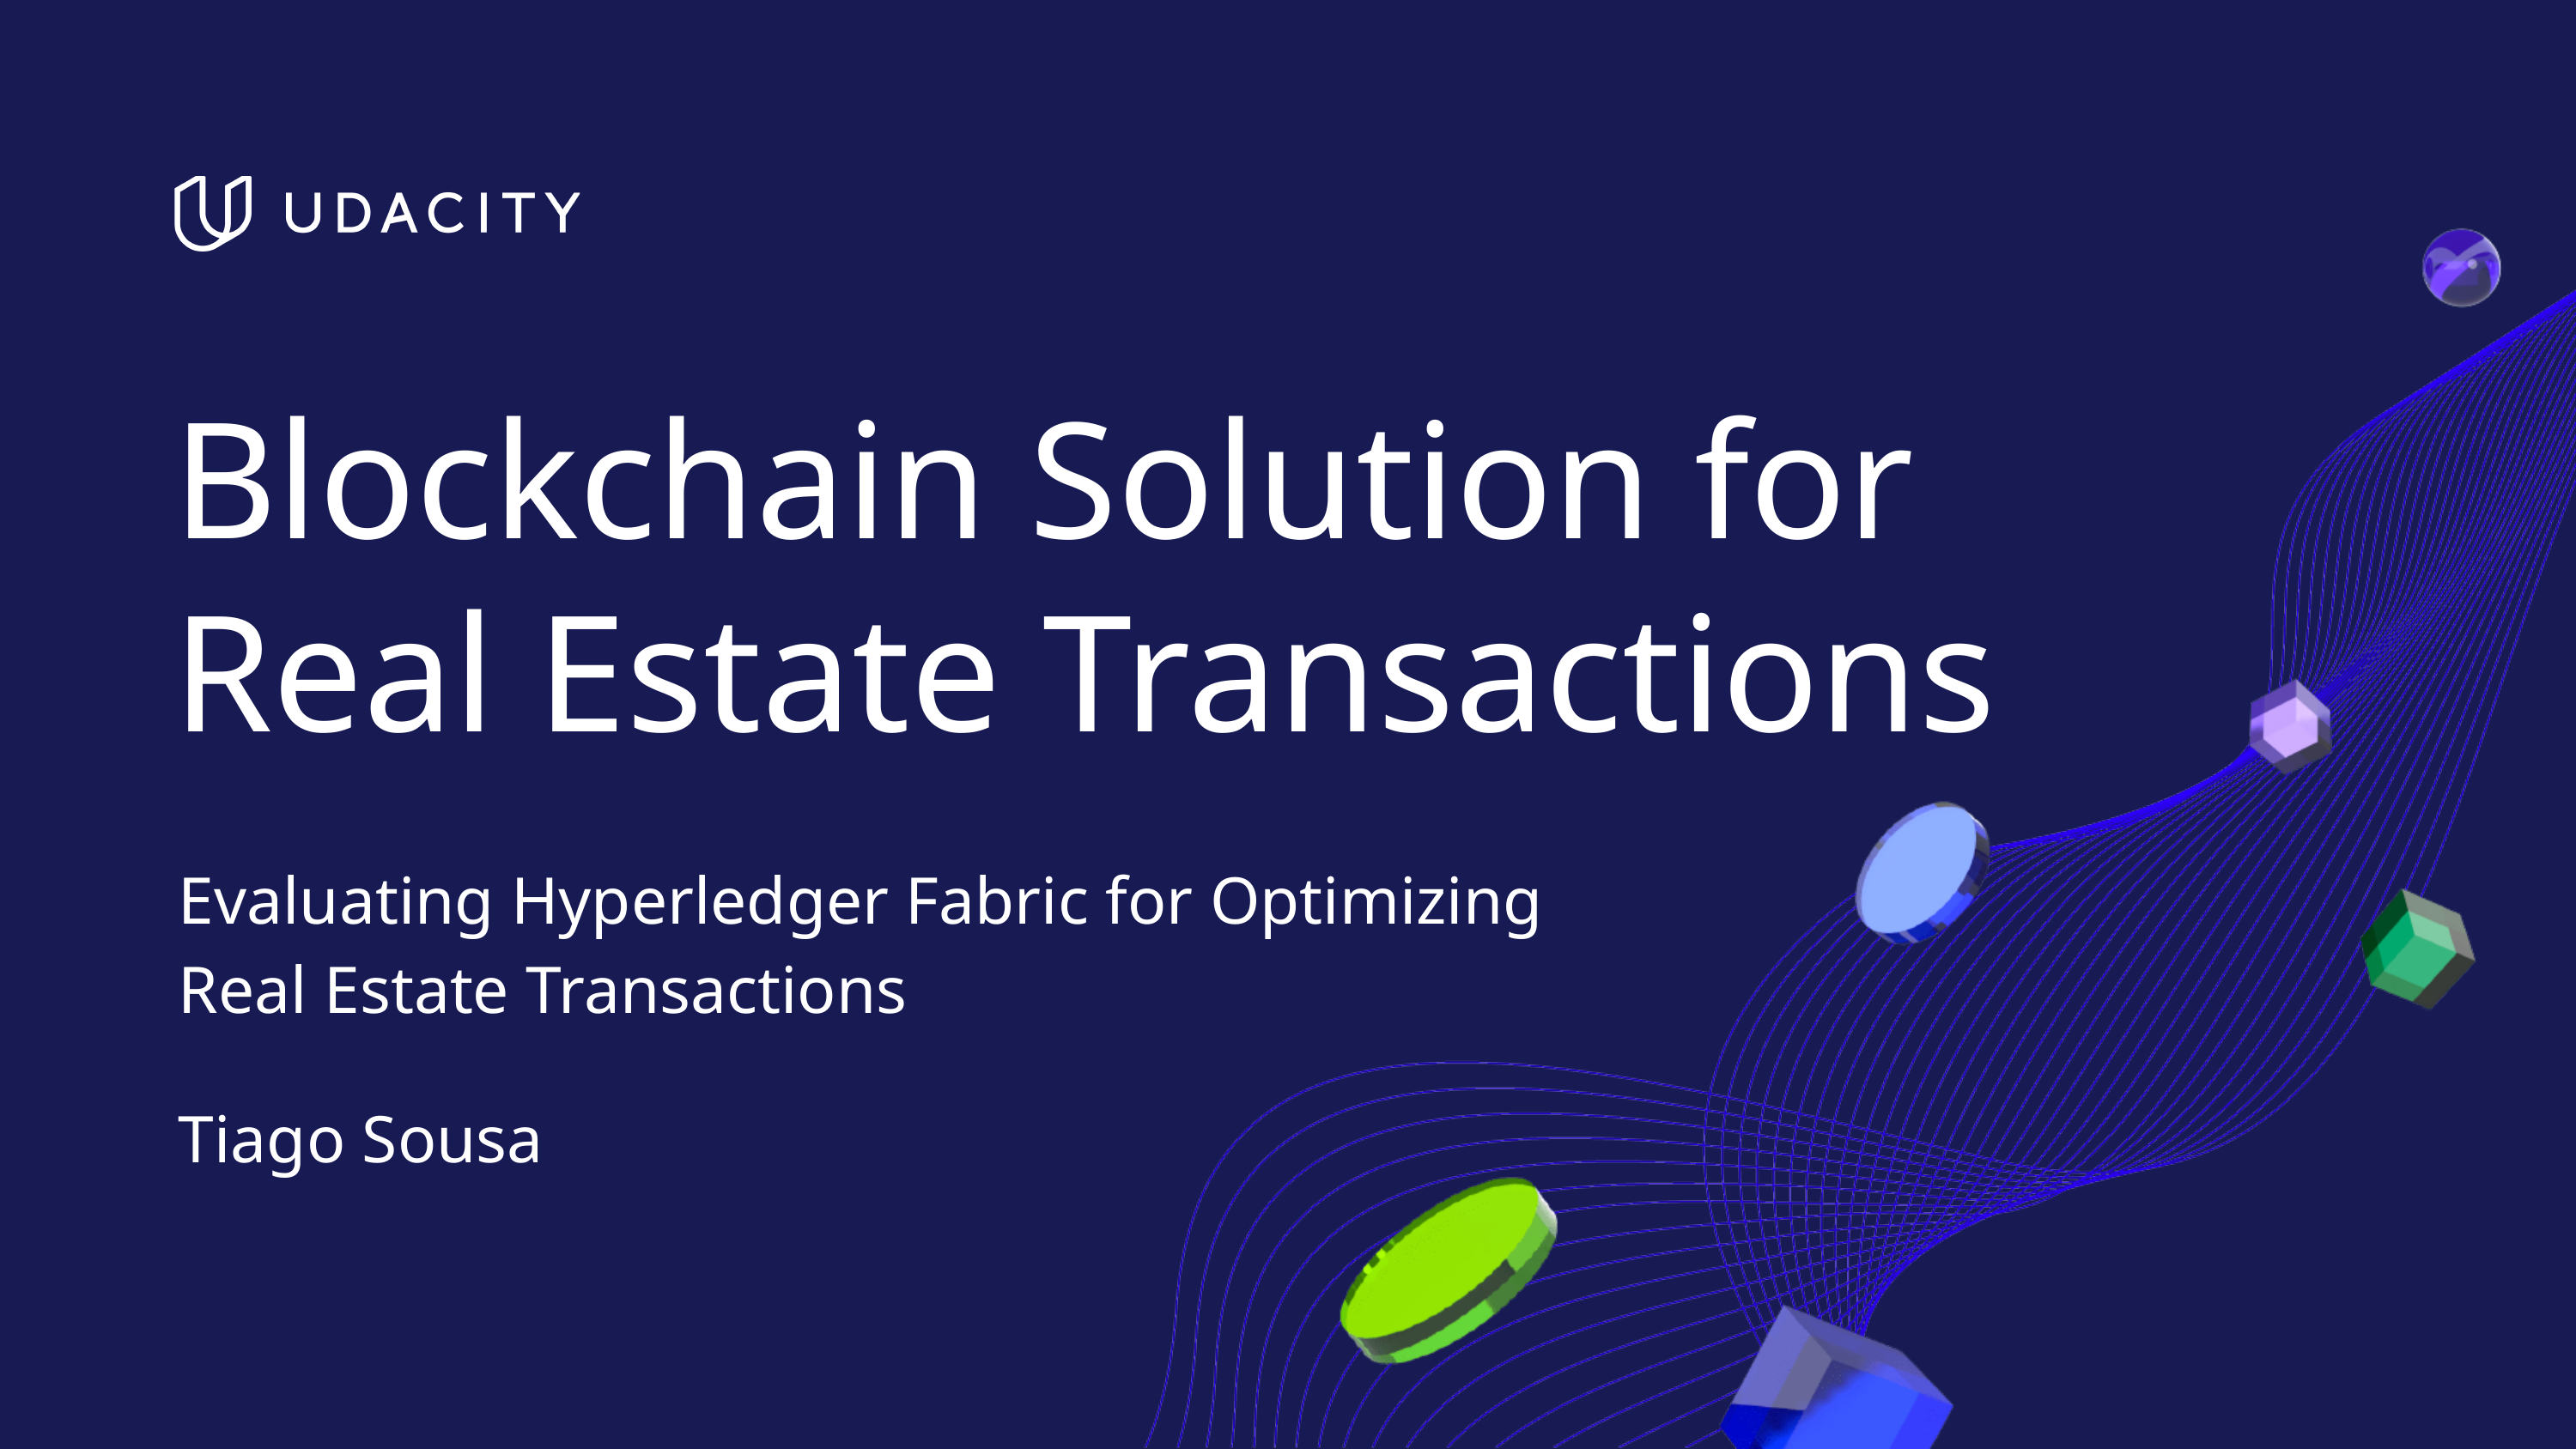

# Blockchain Solution for Real Estate Transactions
Evaluating Hyperledger Fabric for Optimizing Real Estate Transactions
Tiago Sousa